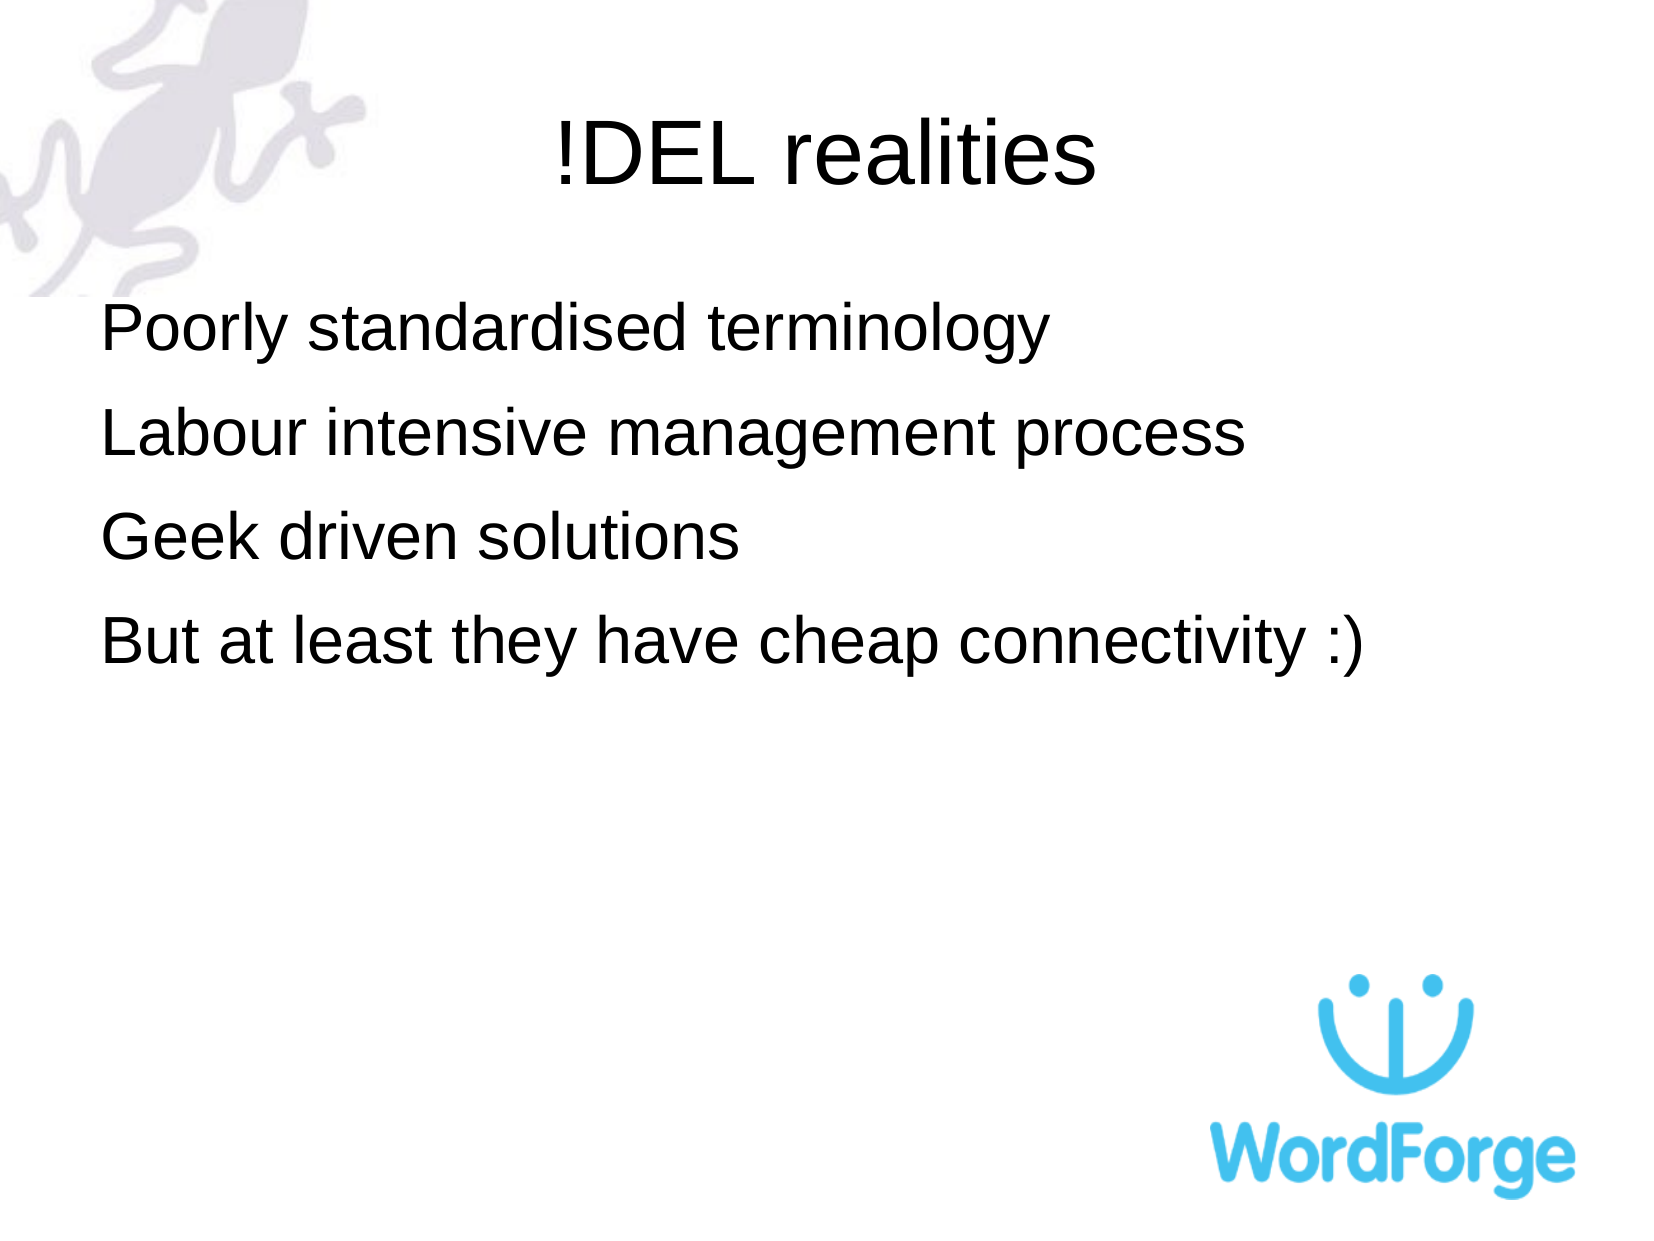

# !DEL realities
Poorly standardised terminology
Labour intensive management process
Geek driven solutions
But at least they have cheap connectivity :)